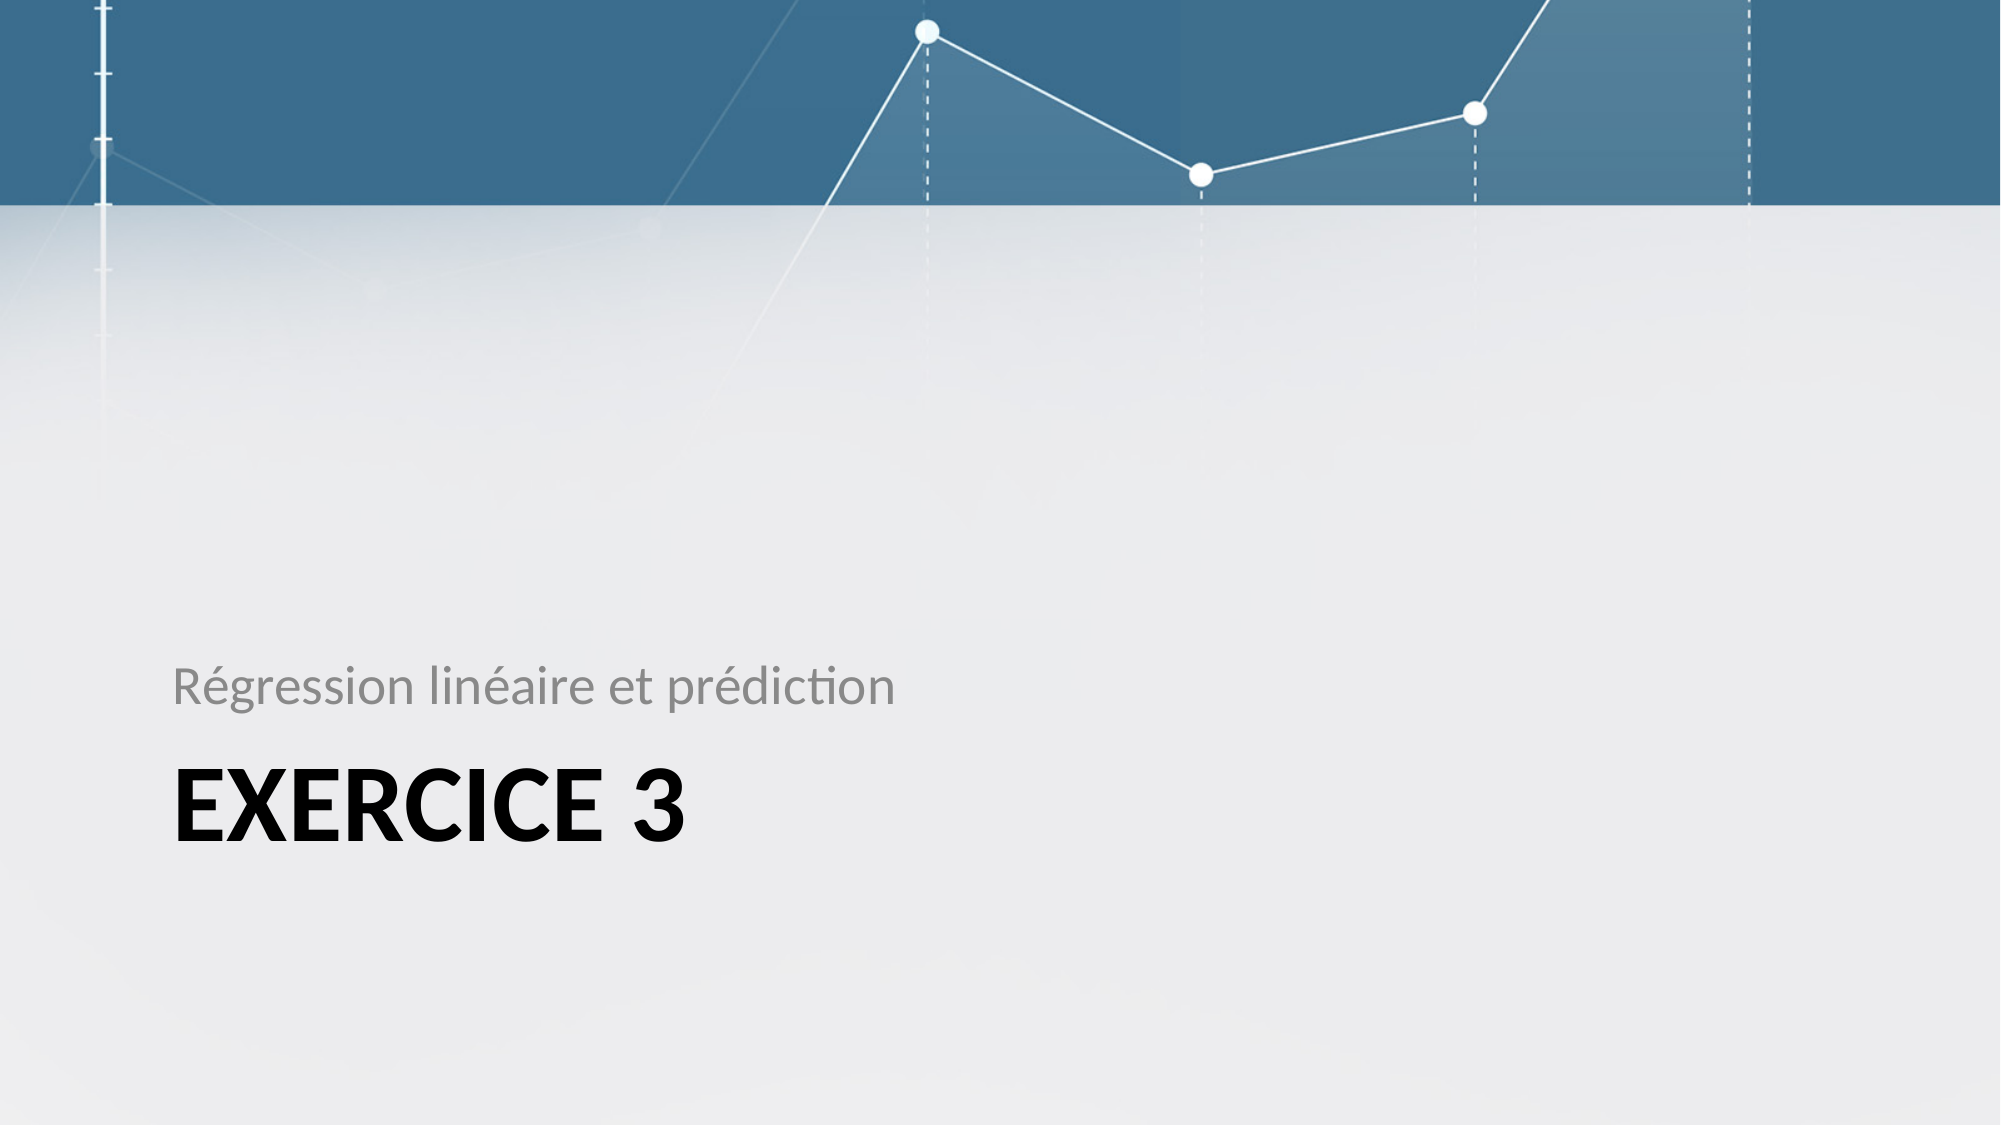

Régression linéaire et prédiction
# Exercice 3